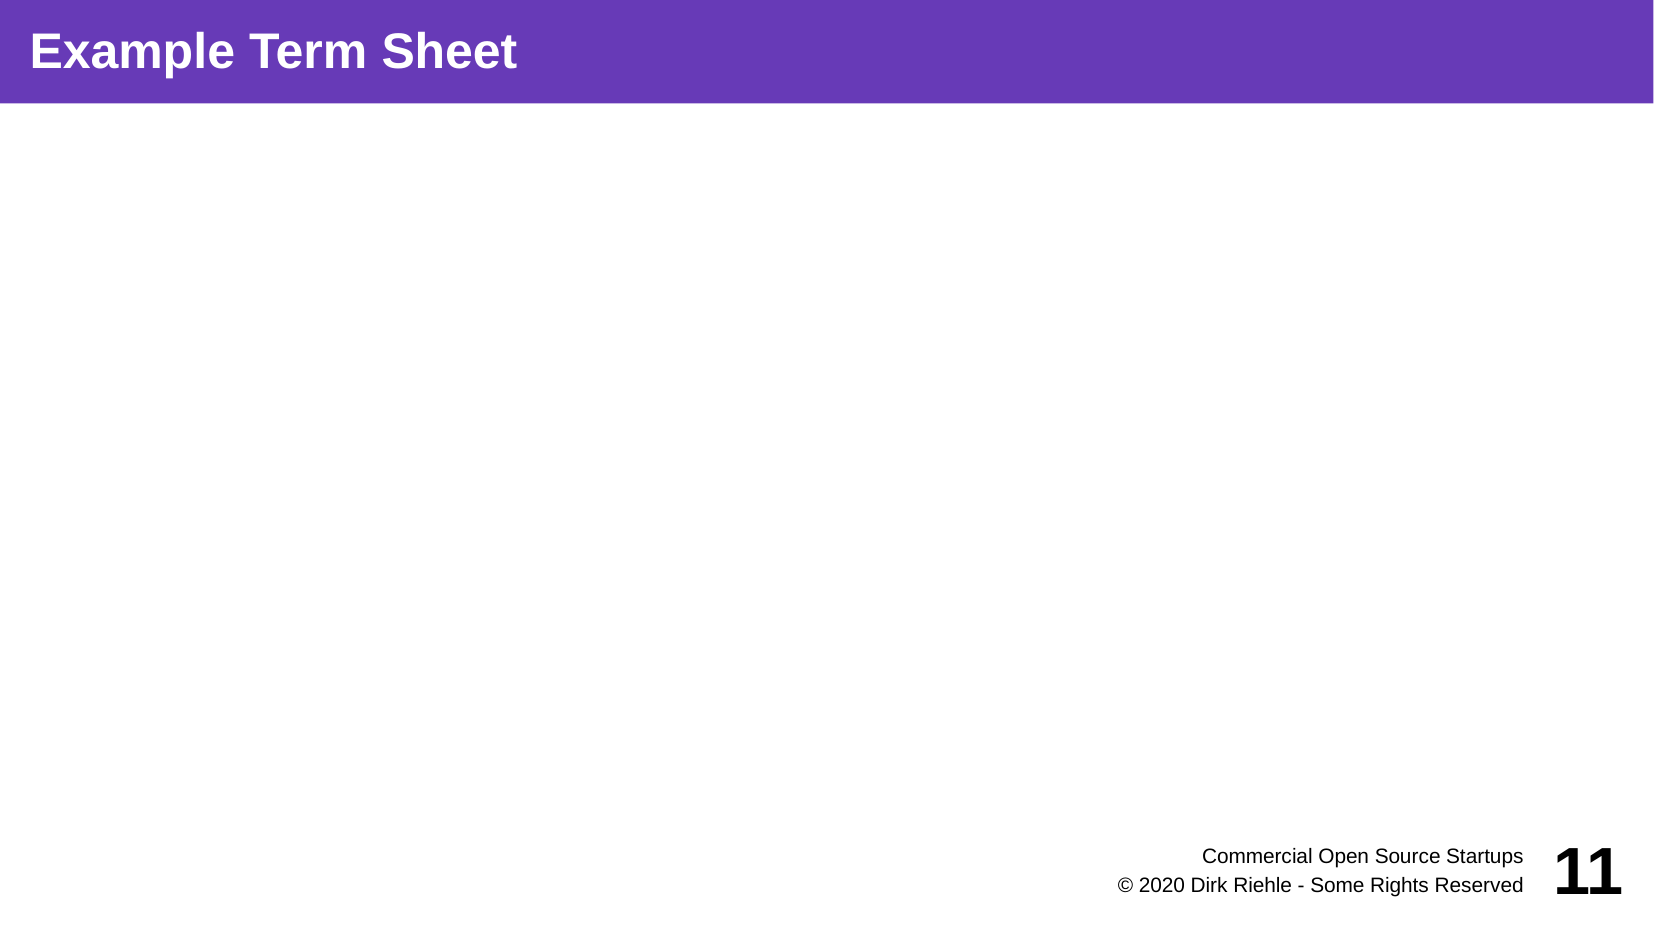

# Example Term Sheet
Commercial Open Source Startups
11
© 2020 Dirk Riehle - Some Rights Reserved